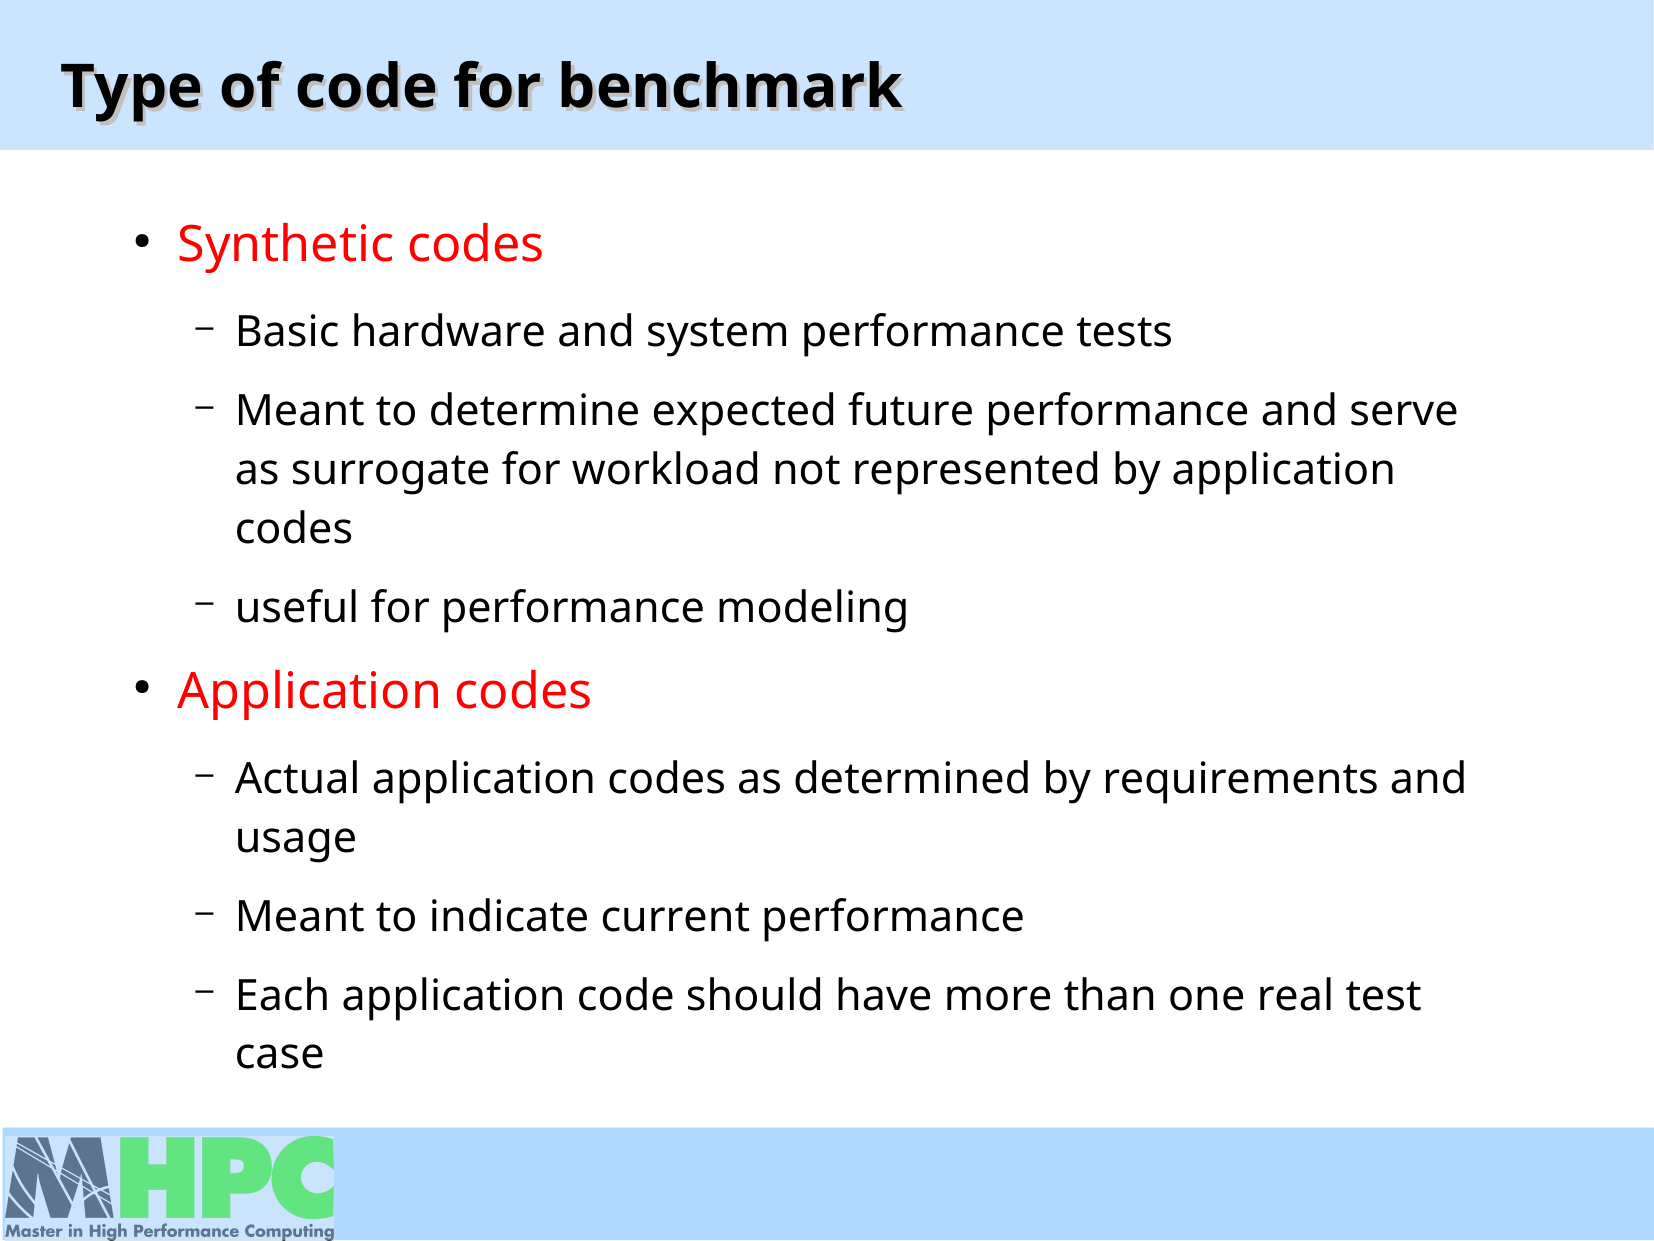

# Type of code for benchmark
Synthetic codes
Basic hardware and system performance tests
Meant to determine expected future performance and serve as surrogate for workload not represented by application codes
useful for performance modeling
Application codes
Actual application codes as determined by requirements and usage
Meant to indicate current performance
Each application code should have more than one real test case